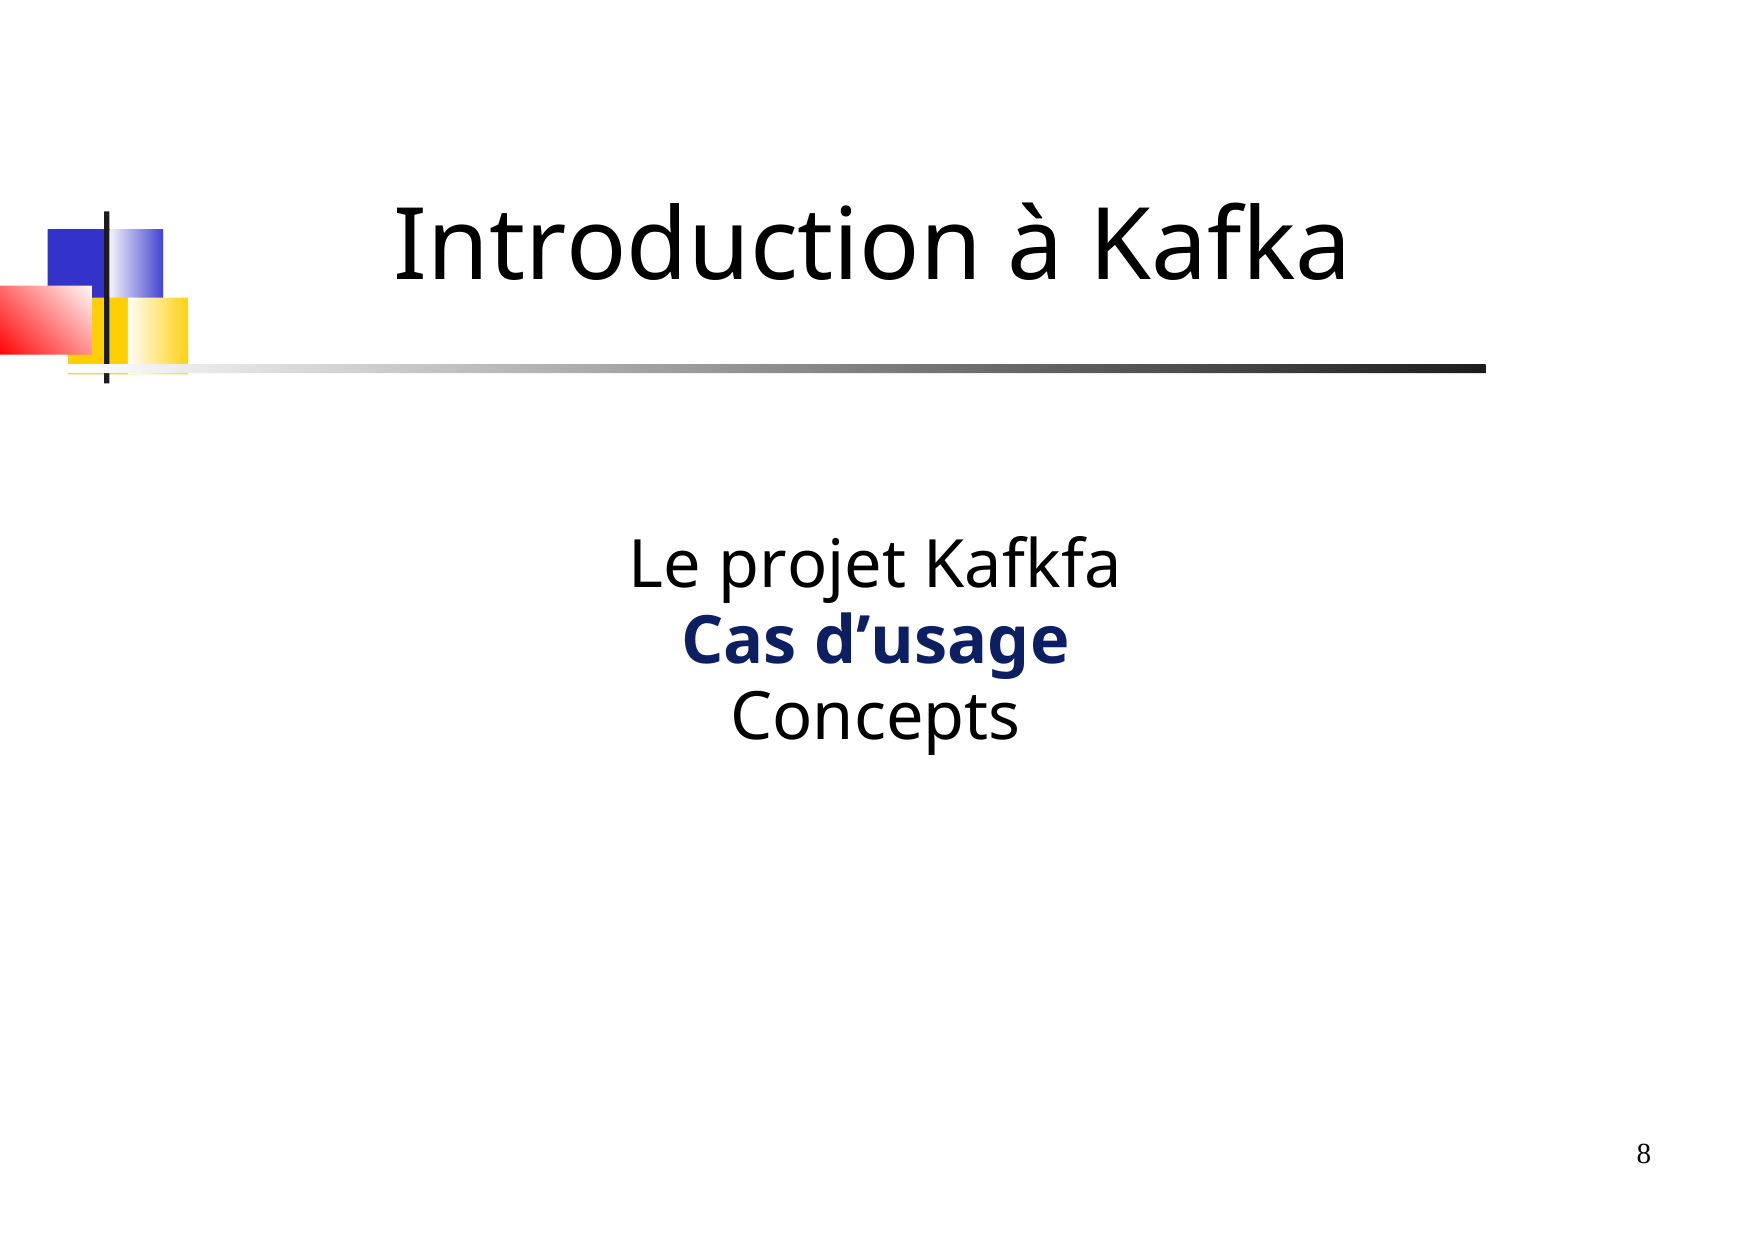

# Introduction à Kafka
Le projet Kafkfa
Cas d’usage
Concepts